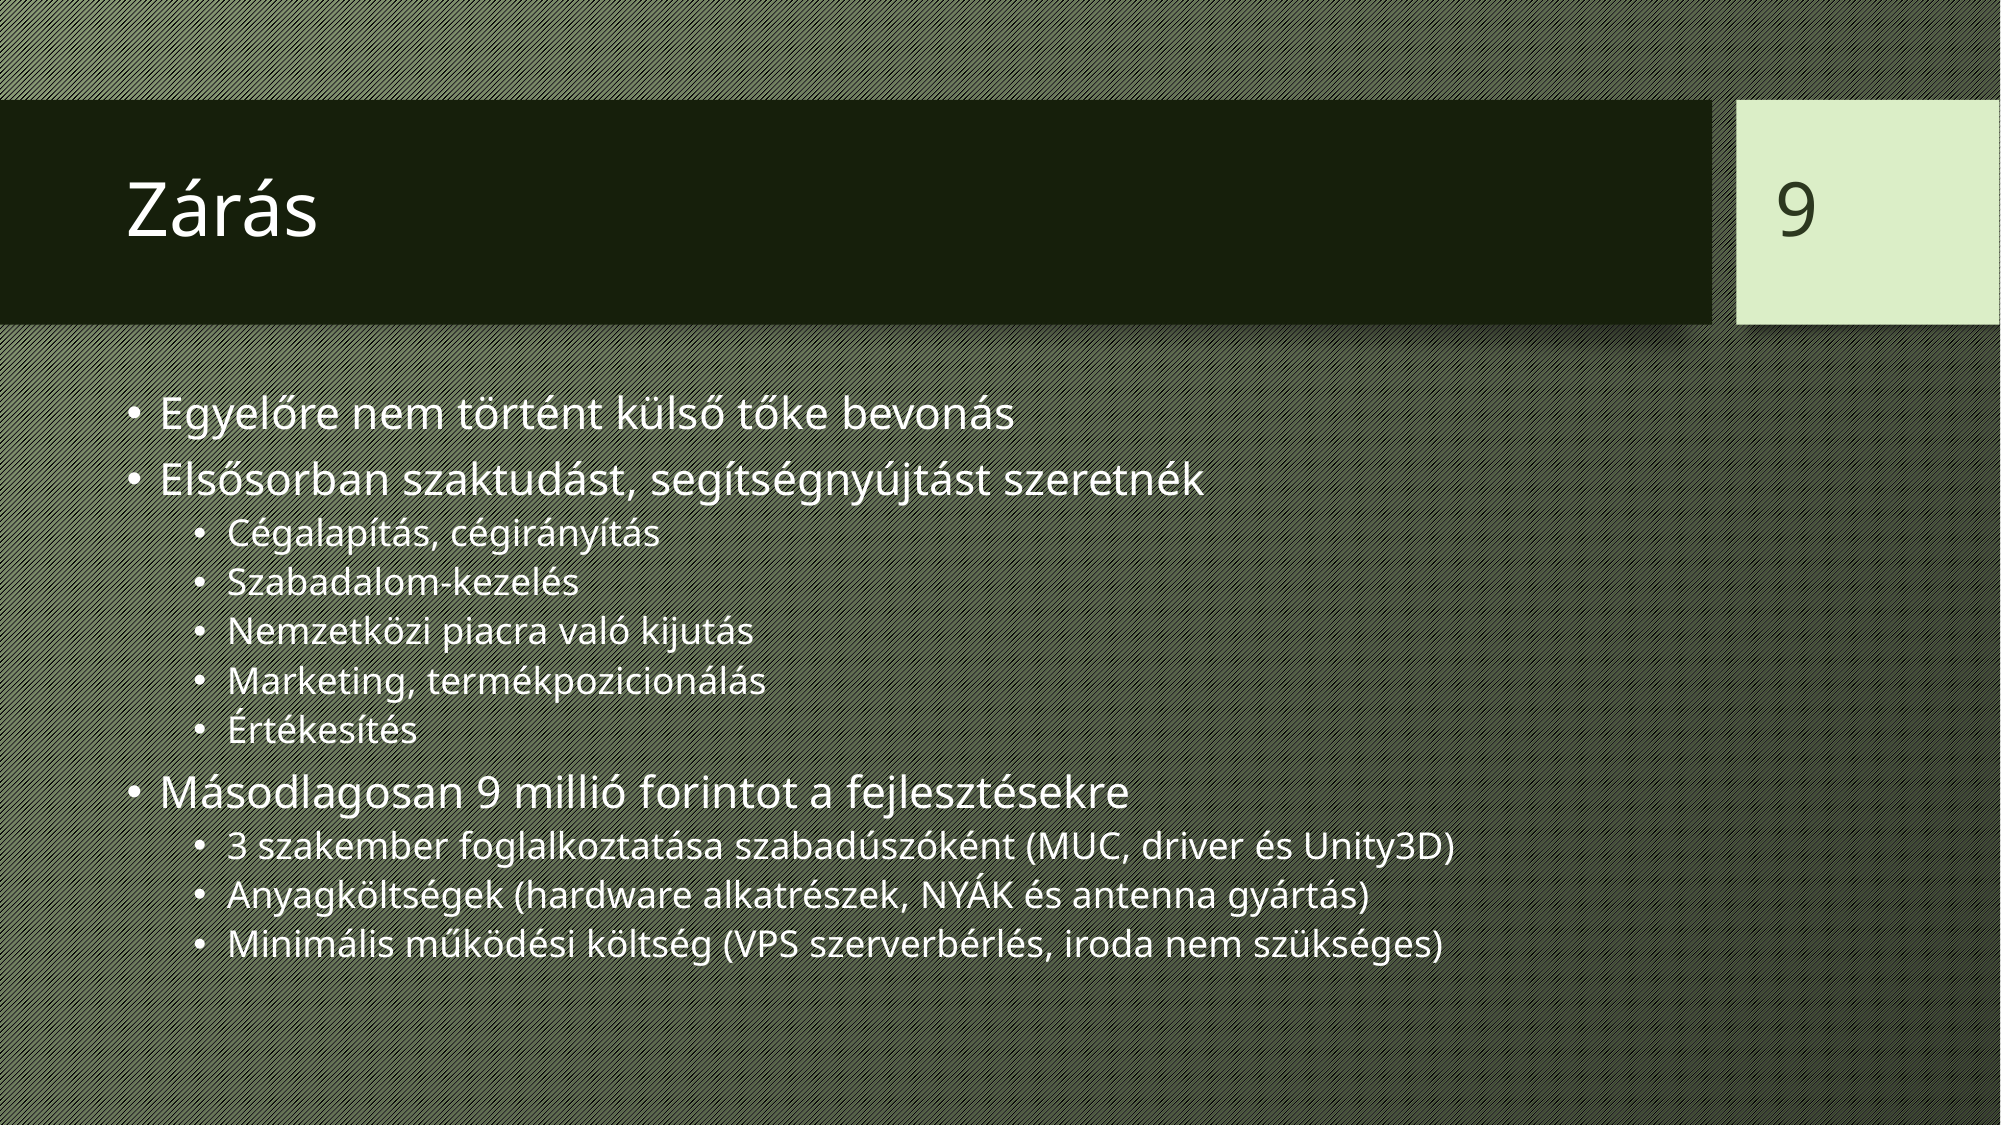

# Zárás
Egyelőre nem történt külső tőke bevonás
Elsősorban szaktudást, segítségnyújtást szeretnék
Cégalapítás, cégirányítás
Szabadalom-kezelés
Nemzetközi piacra való kijutás
Marketing, termékpozicionálás
Értékesítés
Másodlagosan 9 millió forintot a fejlesztésekre
3 szakember foglalkoztatása szabadúszóként (MUC, driver és Unity3D)
Anyagköltségek (hardware alkatrészek, NYÁK és antenna gyártás)
Minimális működési költség (VPS szerverbérlés, iroda nem szükséges)